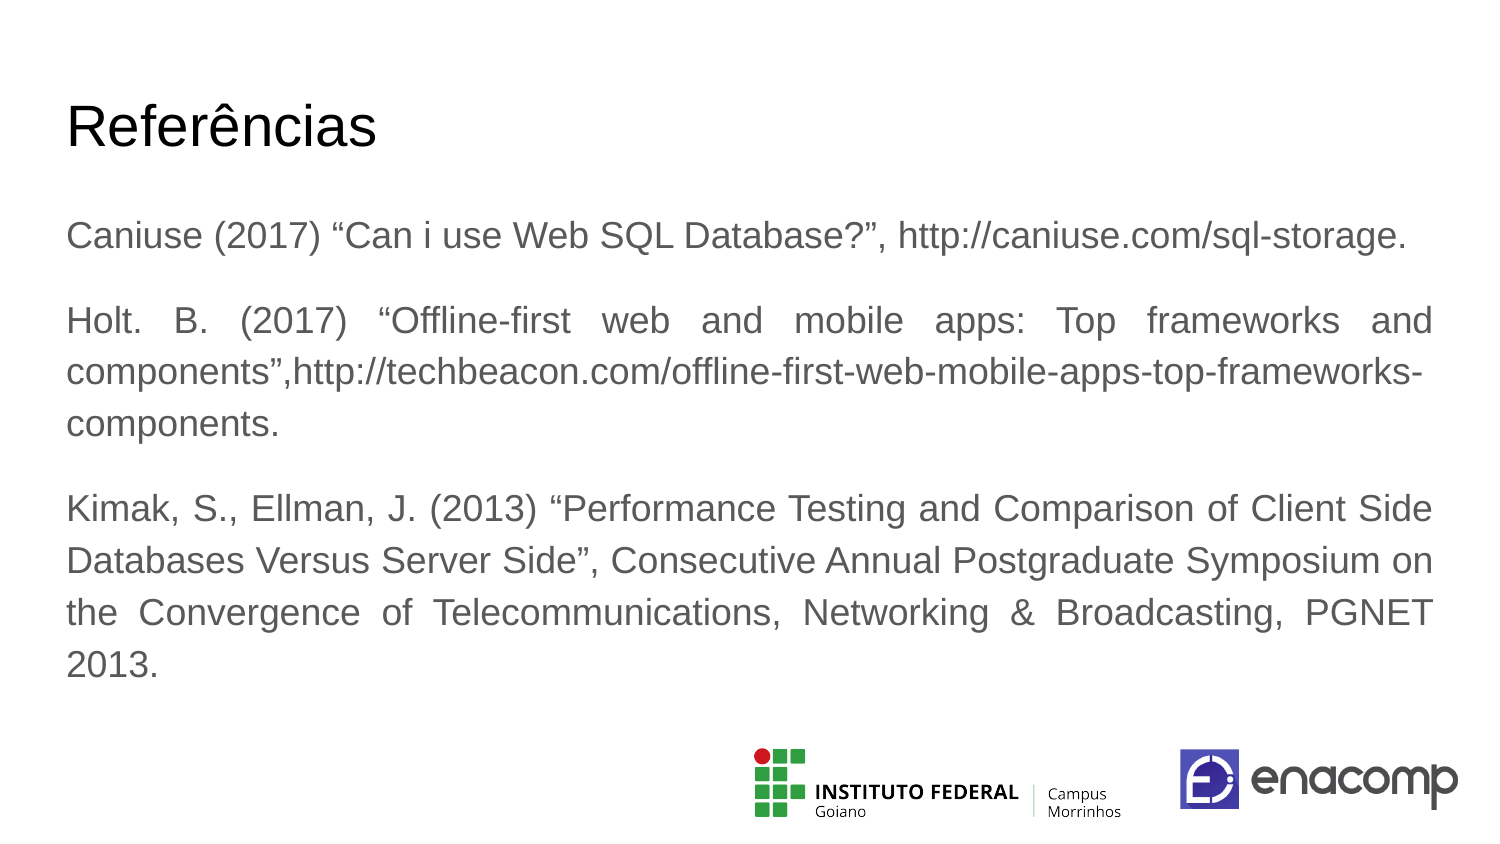

# Referências
Caniuse (2017) “Can i use Web SQL Database?”, http://caniuse.com/sql-storage.
Holt. B. (2017) “Offline-first web and mobile apps: Top frameworks and components”,http://techbeacon.com/offline-first-web-mobile-apps-top-frameworks-components.
Kimak, S., Ellman, J. (2013) “Performance Testing and Comparison of Client Side Databases Versus Server Side”, Consecutive Annual Postgraduate Symposium on the Convergence of Telecommunications, Networking & Broadcasting, PGNET 2013.